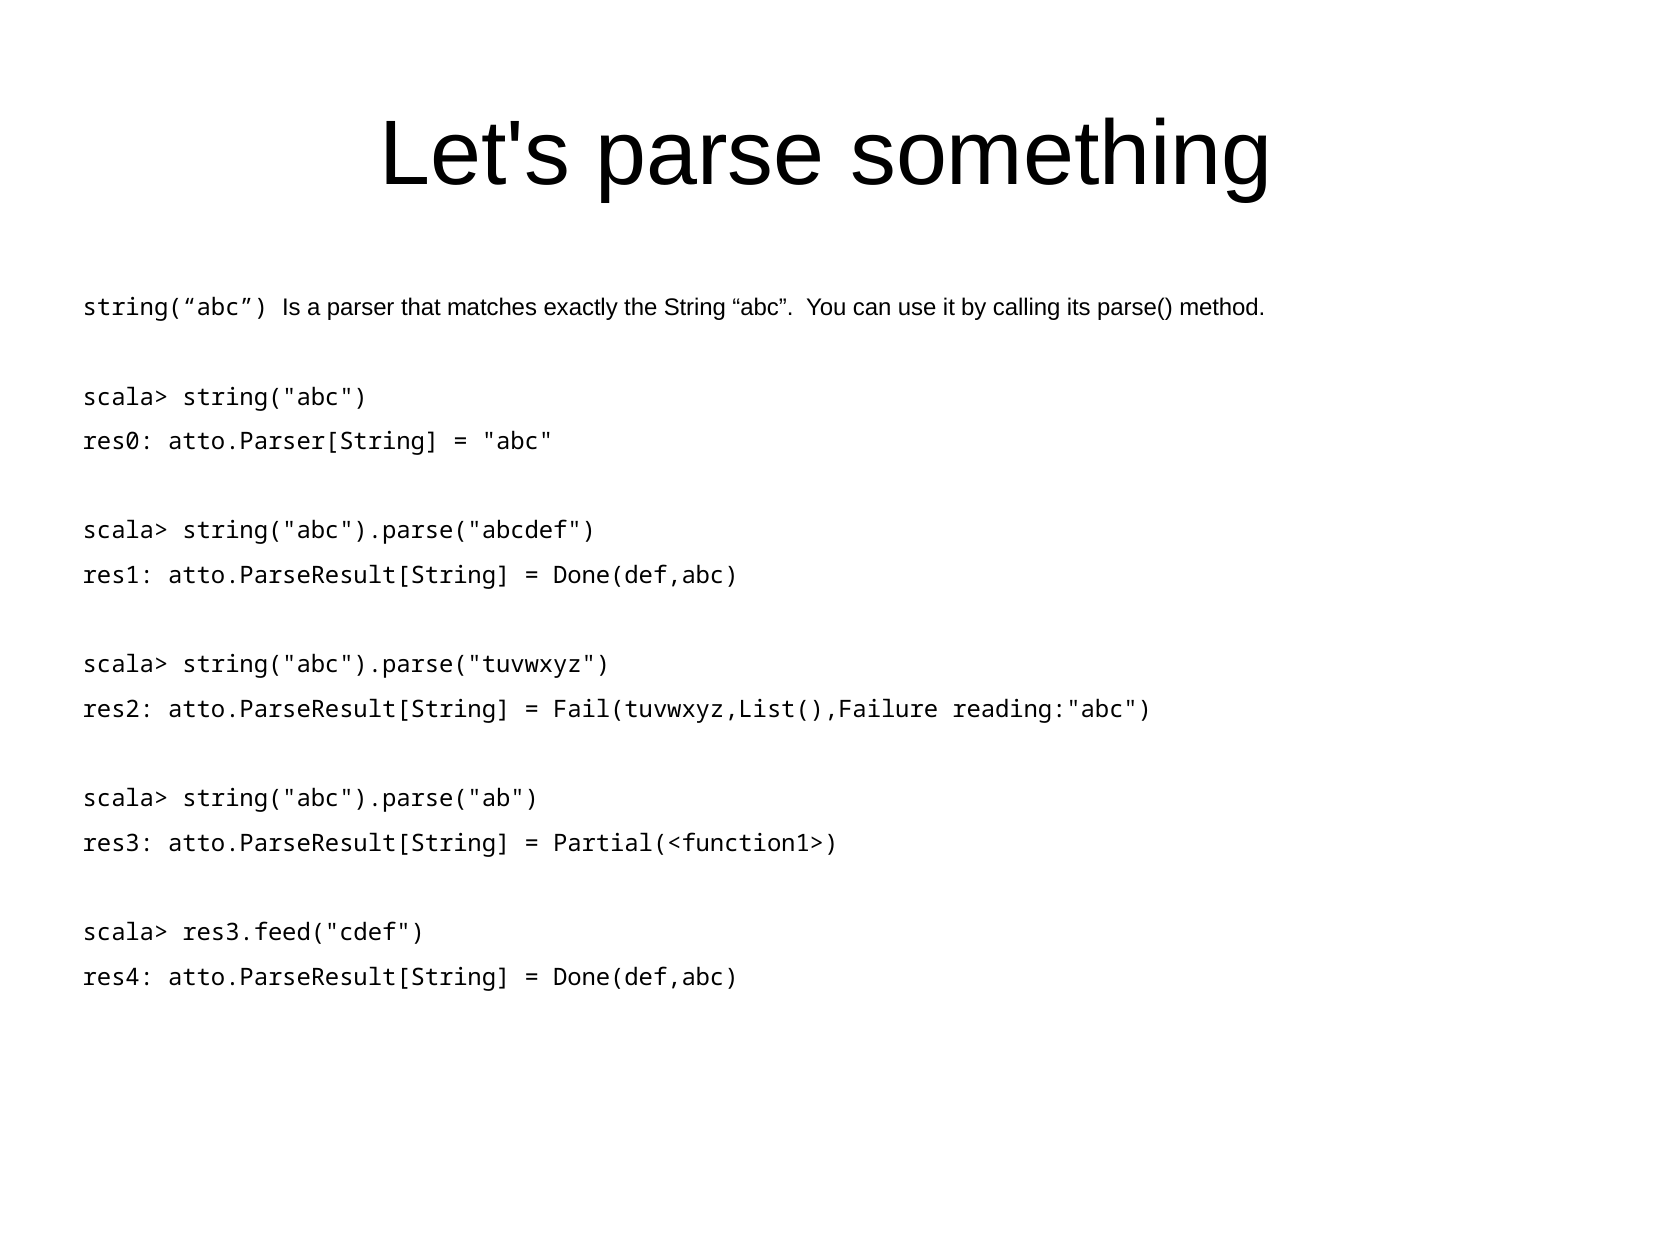

# Let's parse something
string(“abc”) Is a parser that matches exactly the String “abc”. You can use it by calling its parse() method.
scala> string("abc")
res0: atto.Parser[String] = "abc"
scala> string("abc").parse("abcdef")
res1: atto.ParseResult[String] = Done(def,abc)
scala> string("abc").parse("tuvwxyz")
res2: atto.ParseResult[String] = Fail(tuvwxyz,List(),Failure reading:"abc")
scala> string("abc").parse("ab")
res3: atto.ParseResult[String] = Partial(<function1>)
scala> res3.feed("cdef")
res4: atto.ParseResult[String] = Done(def,abc)